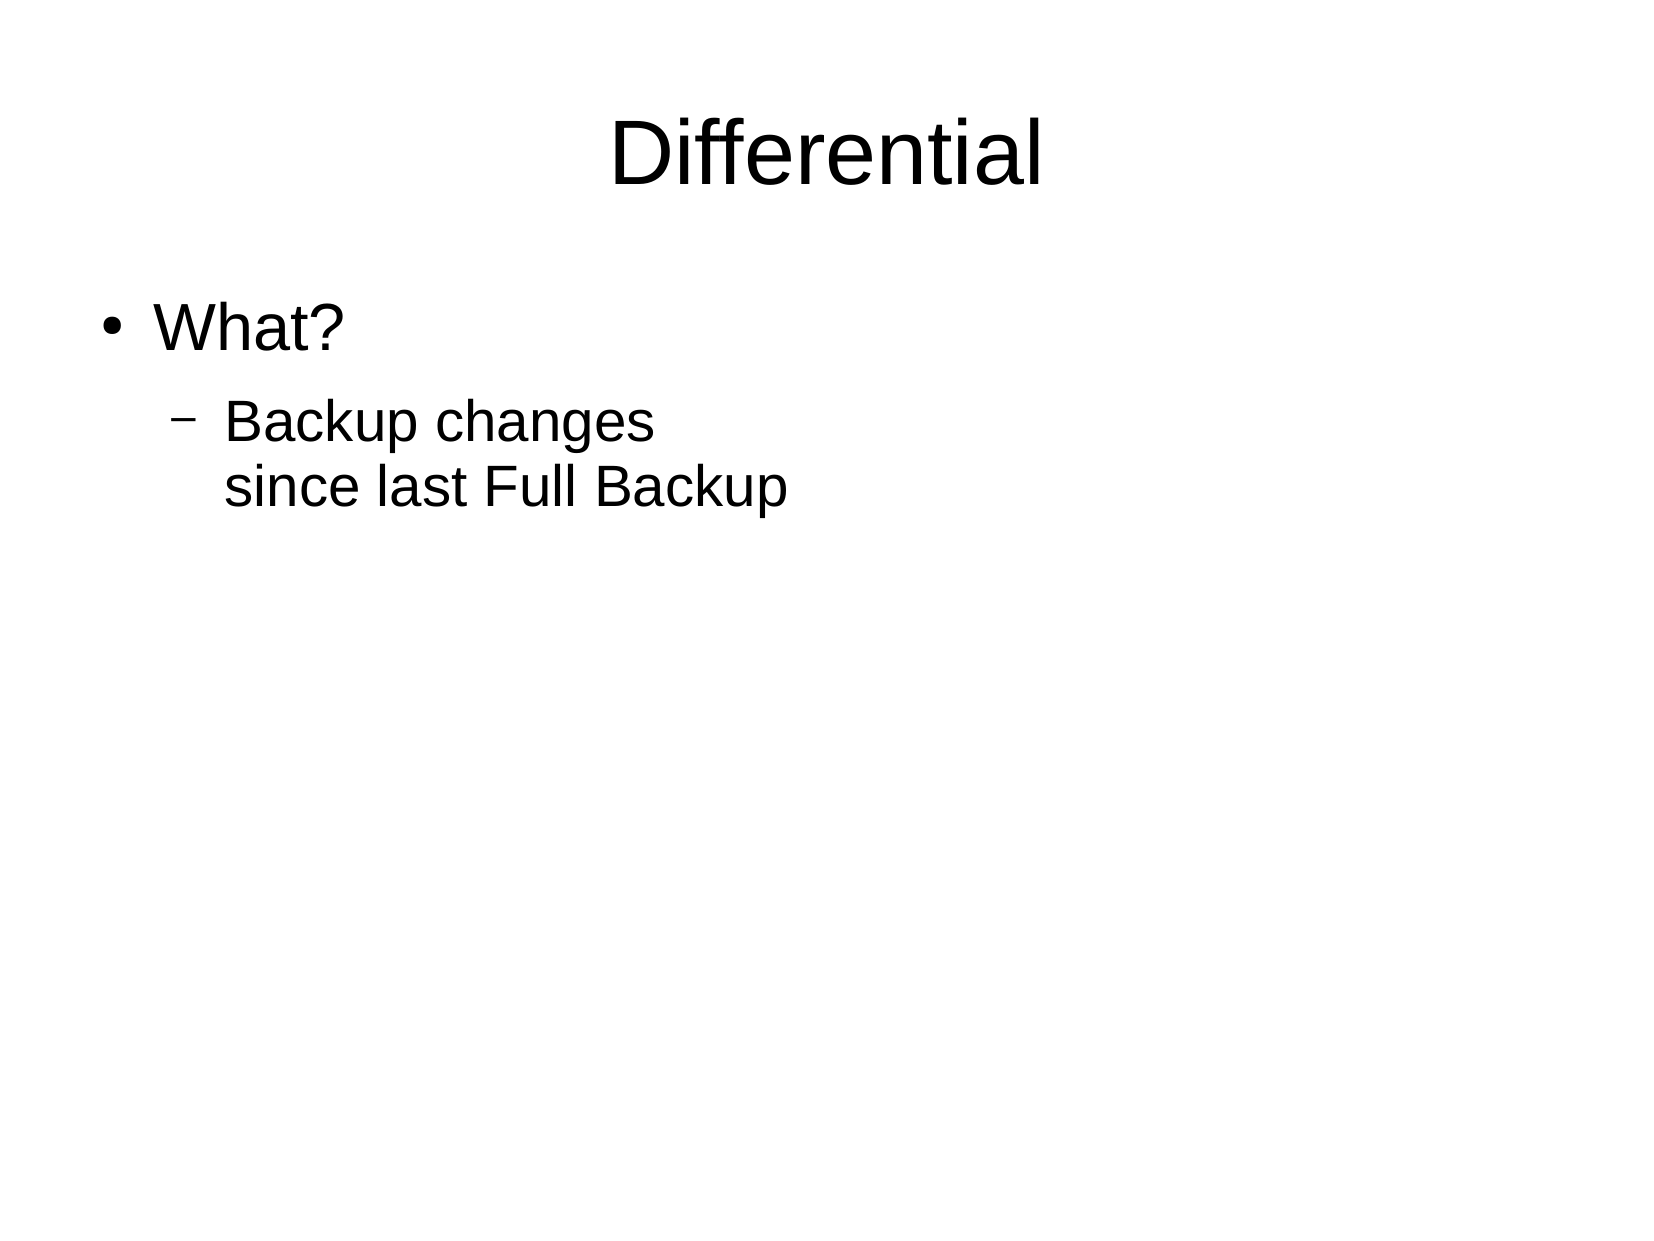

# Differential
What?
Backup changes since last Full Backup